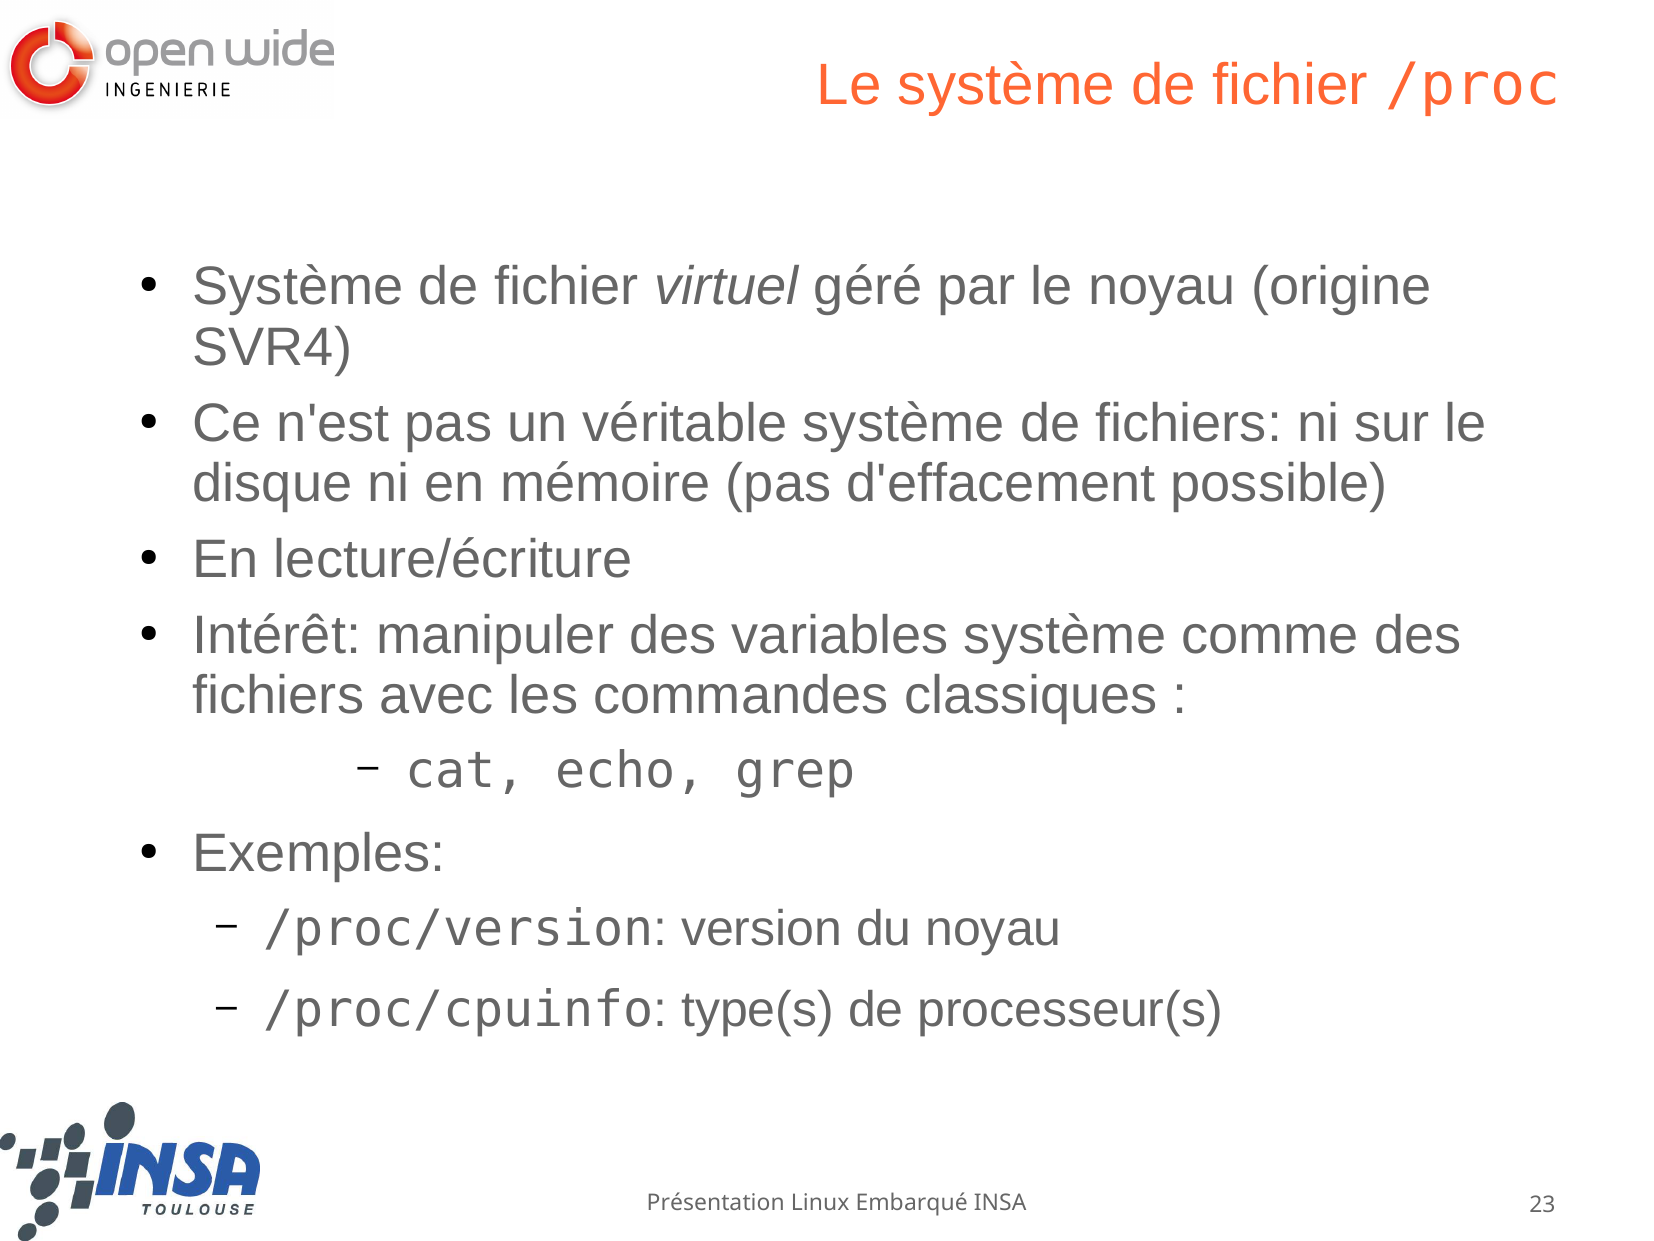

# Le système de fichier /proc
Système de fichier virtuel géré par le noyau (origine SVR4)
Ce n'est pas un véritable système de fichiers: ni sur le disque ni en mémoire (pas d'effacement possible)
En lecture/écriture
Intérêt: manipuler des variables système comme des fichiers avec les commandes classiques :
cat, echo, grep
Exemples:
/proc/version: version du noyau
/proc/cpuinfo: type(s) de processeur(s)